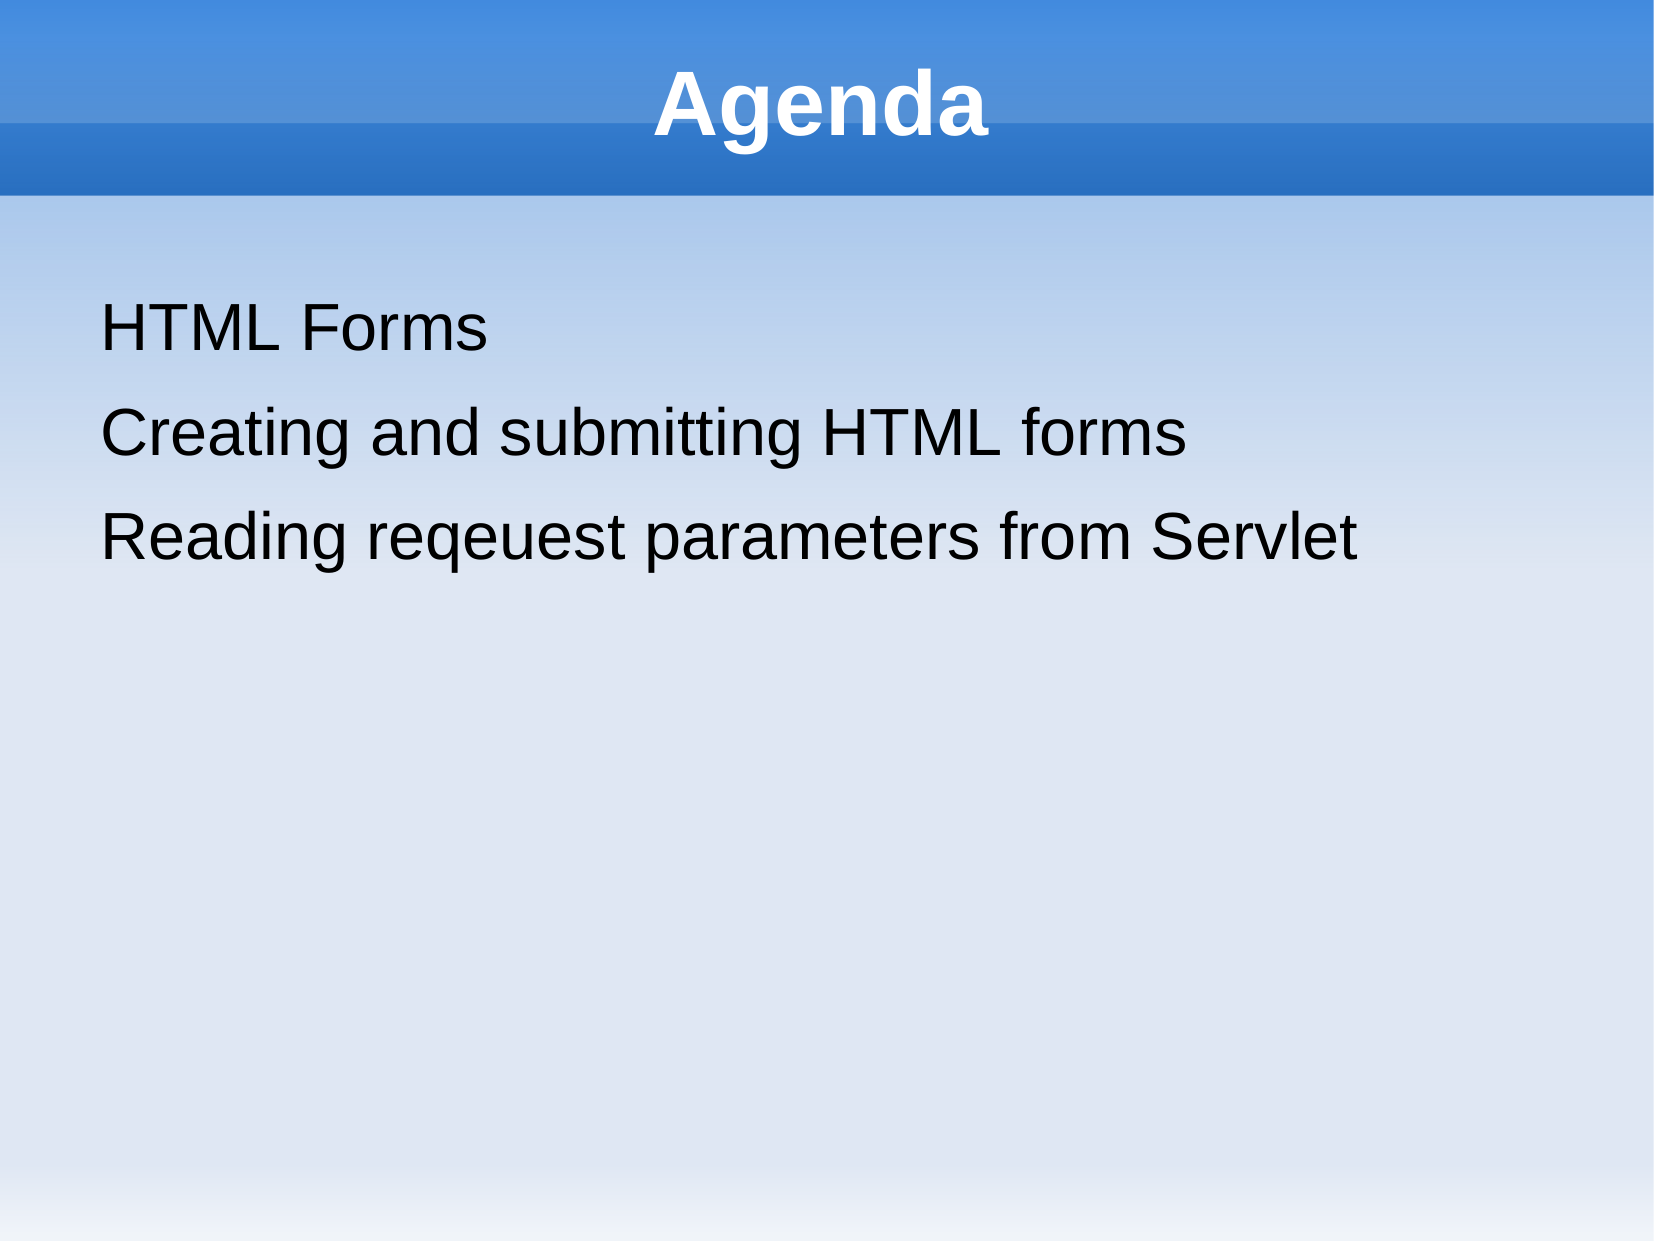

# Agenda
HTML Forms
Creating and submitting HTML forms
Reading reqeuest parameters from Servlet